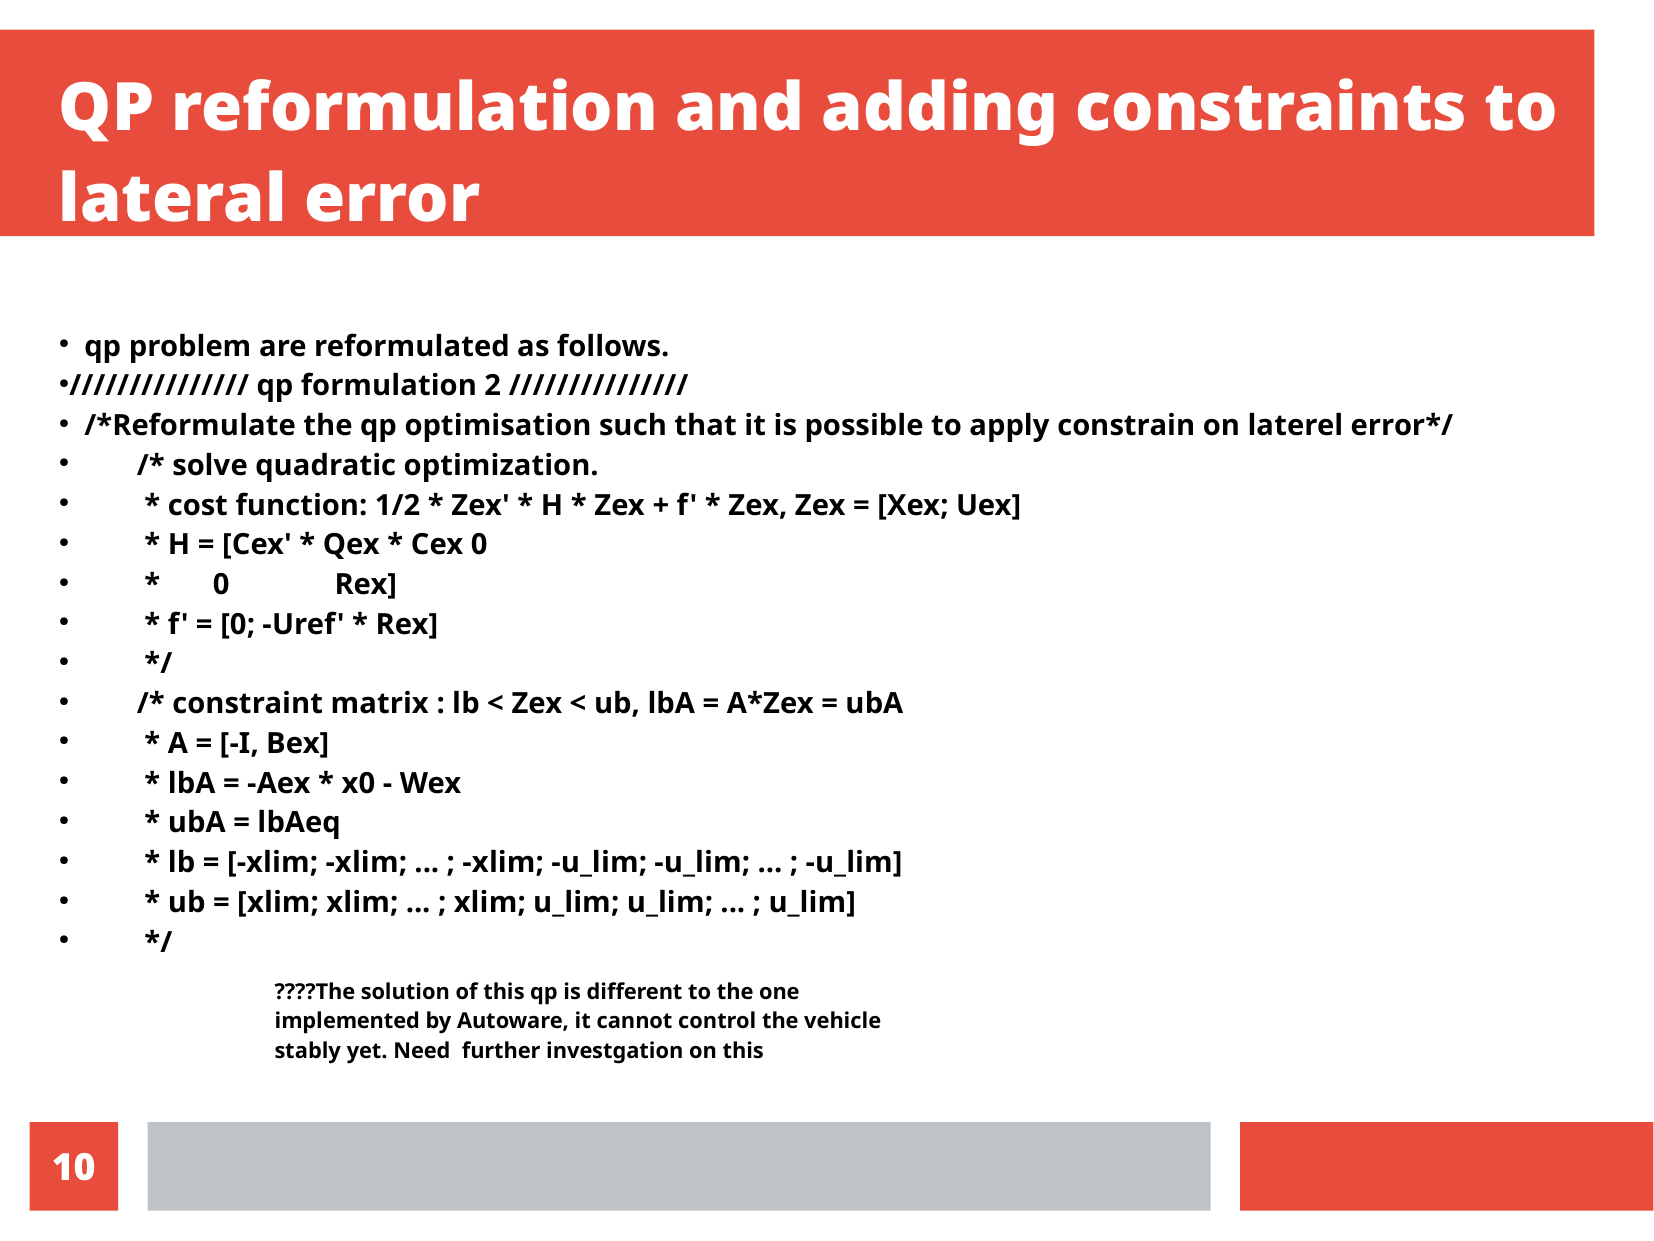

# QP reformulation and adding constraints to lateral error
 qp problem are reformulated as follows.
/////////////// qp formulation 2 ///////////////
 /*Reformulate the qp optimisation such that it is possible to apply constrain on laterel error*/
 /* solve quadratic optimization.
 * cost function: 1/2 * Zex' * H * Zex + f' * Zex, Zex = [Xex; Uex]
 * H = [Cex' * Qex * Cex 0
 * 0 Rex]
 * f' = [0; -Uref' * Rex]
 */
 /* constraint matrix : lb < Zex < ub, lbA = A*Zex = ubA
 * A = [-I, Bex]
 * lbA = -Aex * x0 - Wex
 * ubA = lbAeq
 * lb = [-xlim; -xlim; ... ; -xlim; -u_lim; -u_lim; ... ; -u_lim]
 * ub = [xlim; xlim; ... ; xlim; u_lim; u_lim; ... ; u_lim]
 */
????The solution of this qp is different to the one implemented by Autoware, it cannot control the vehicle stably yet. Need further investgation on this
10